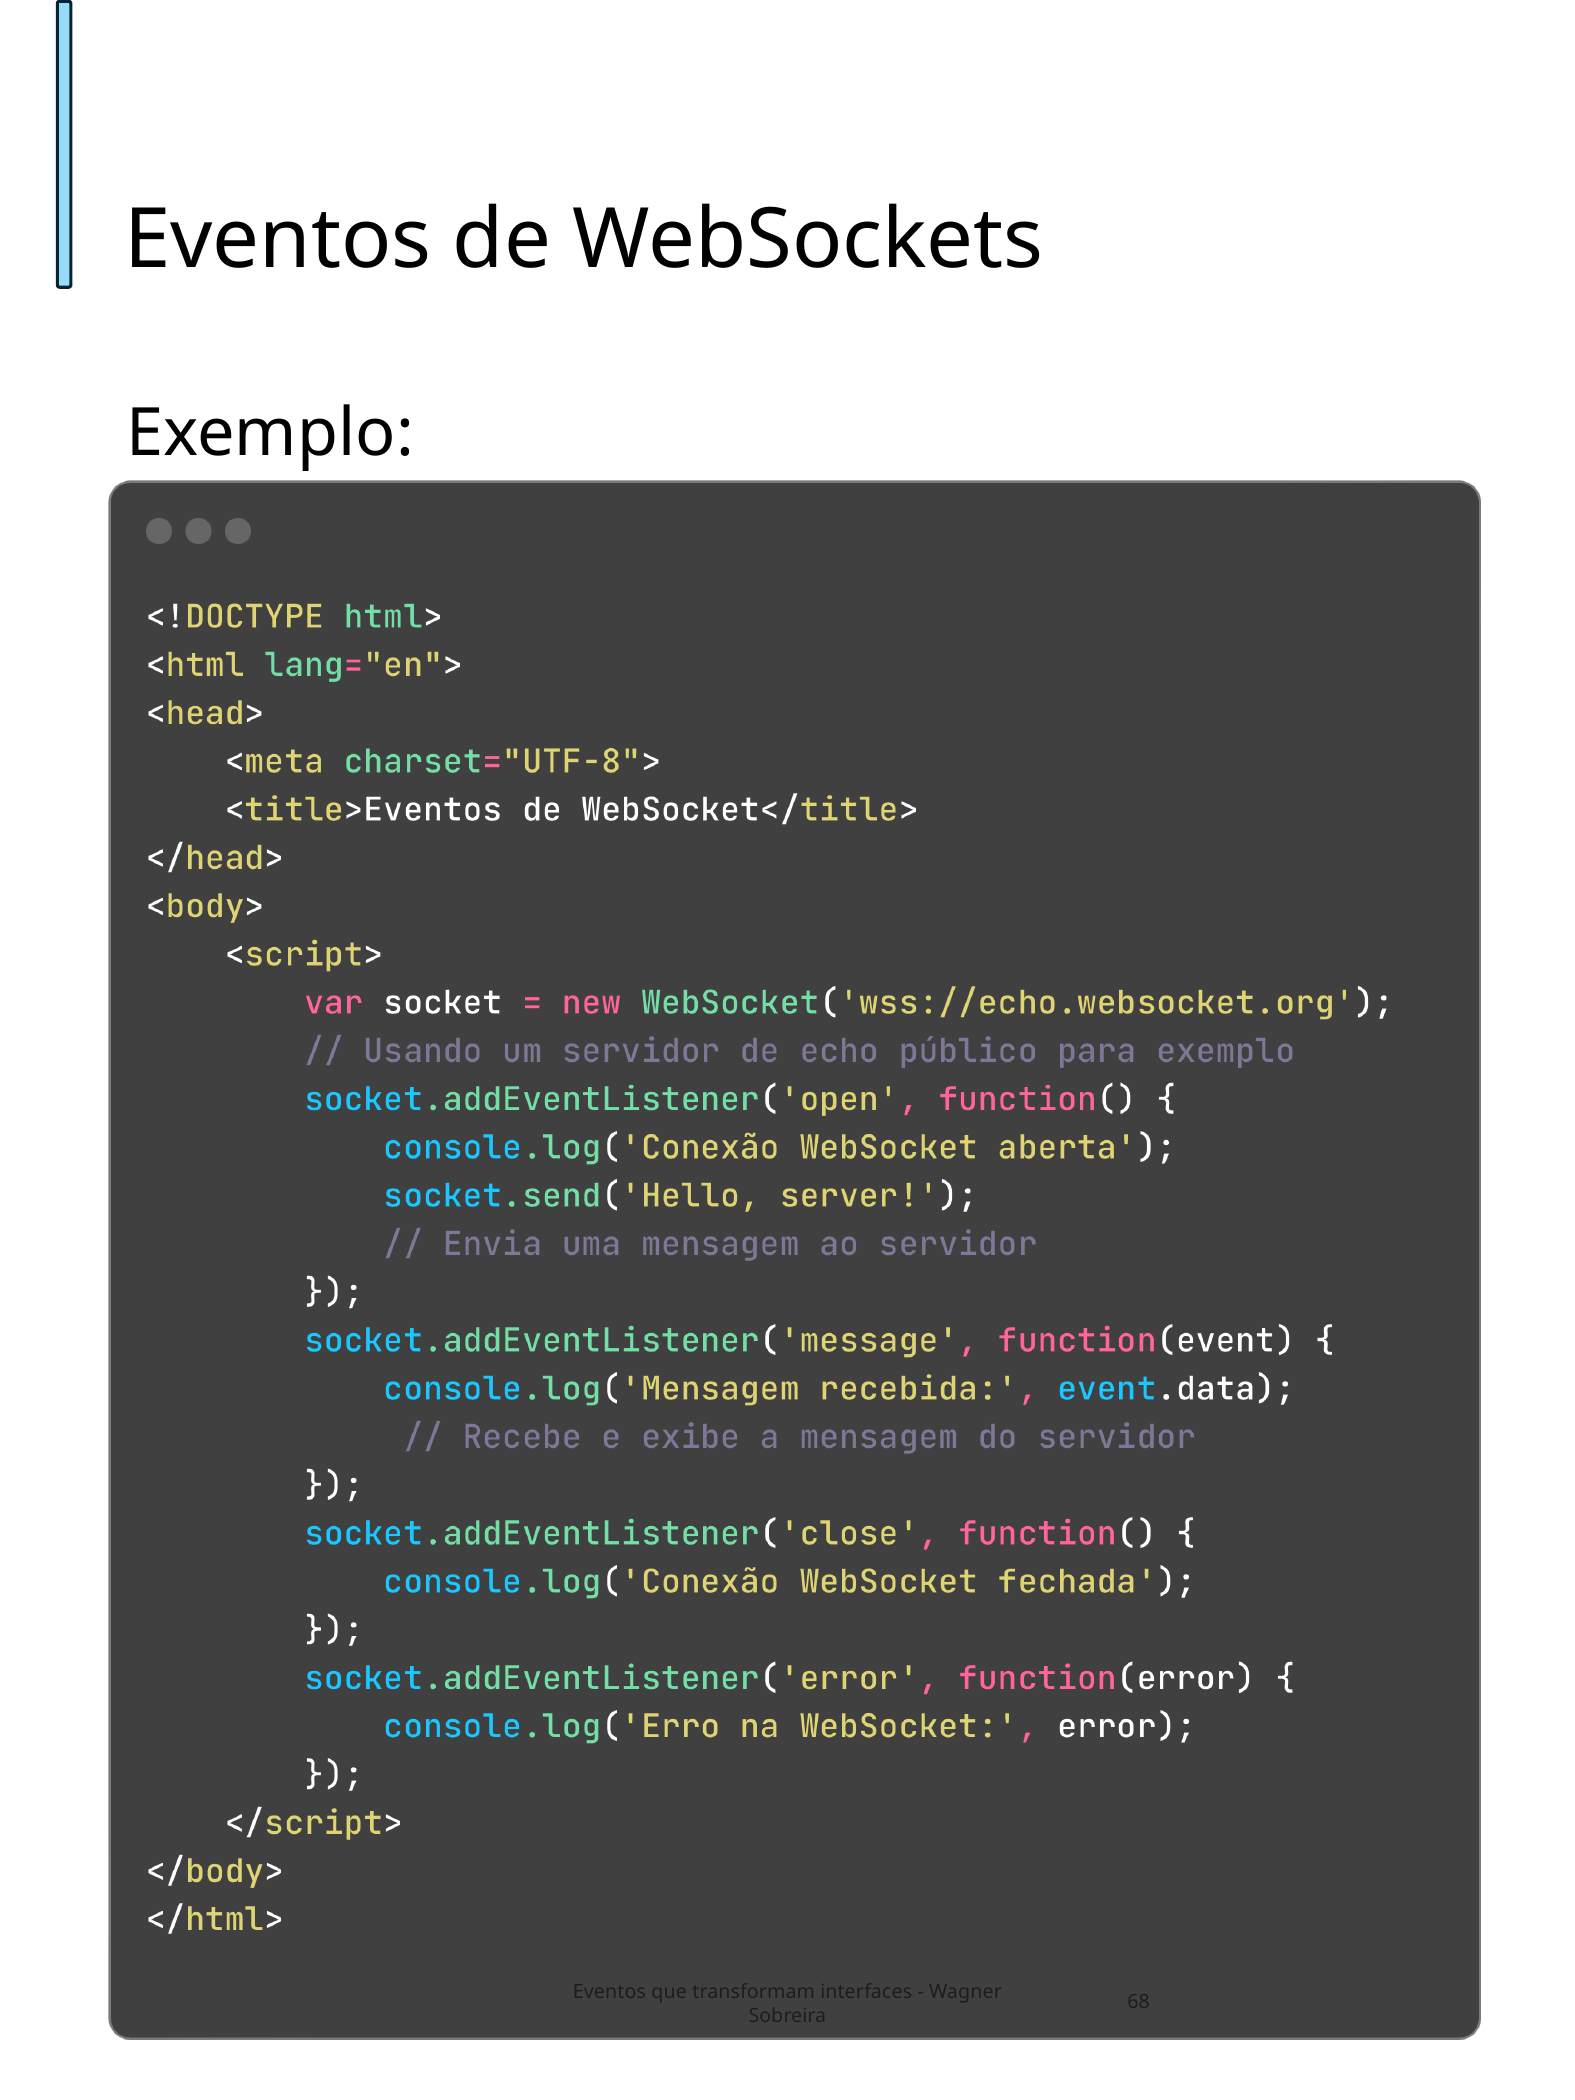

Eventos de WebSockets
Exemplo:
Eventos que transformam interfaces - Wagner Sobreira